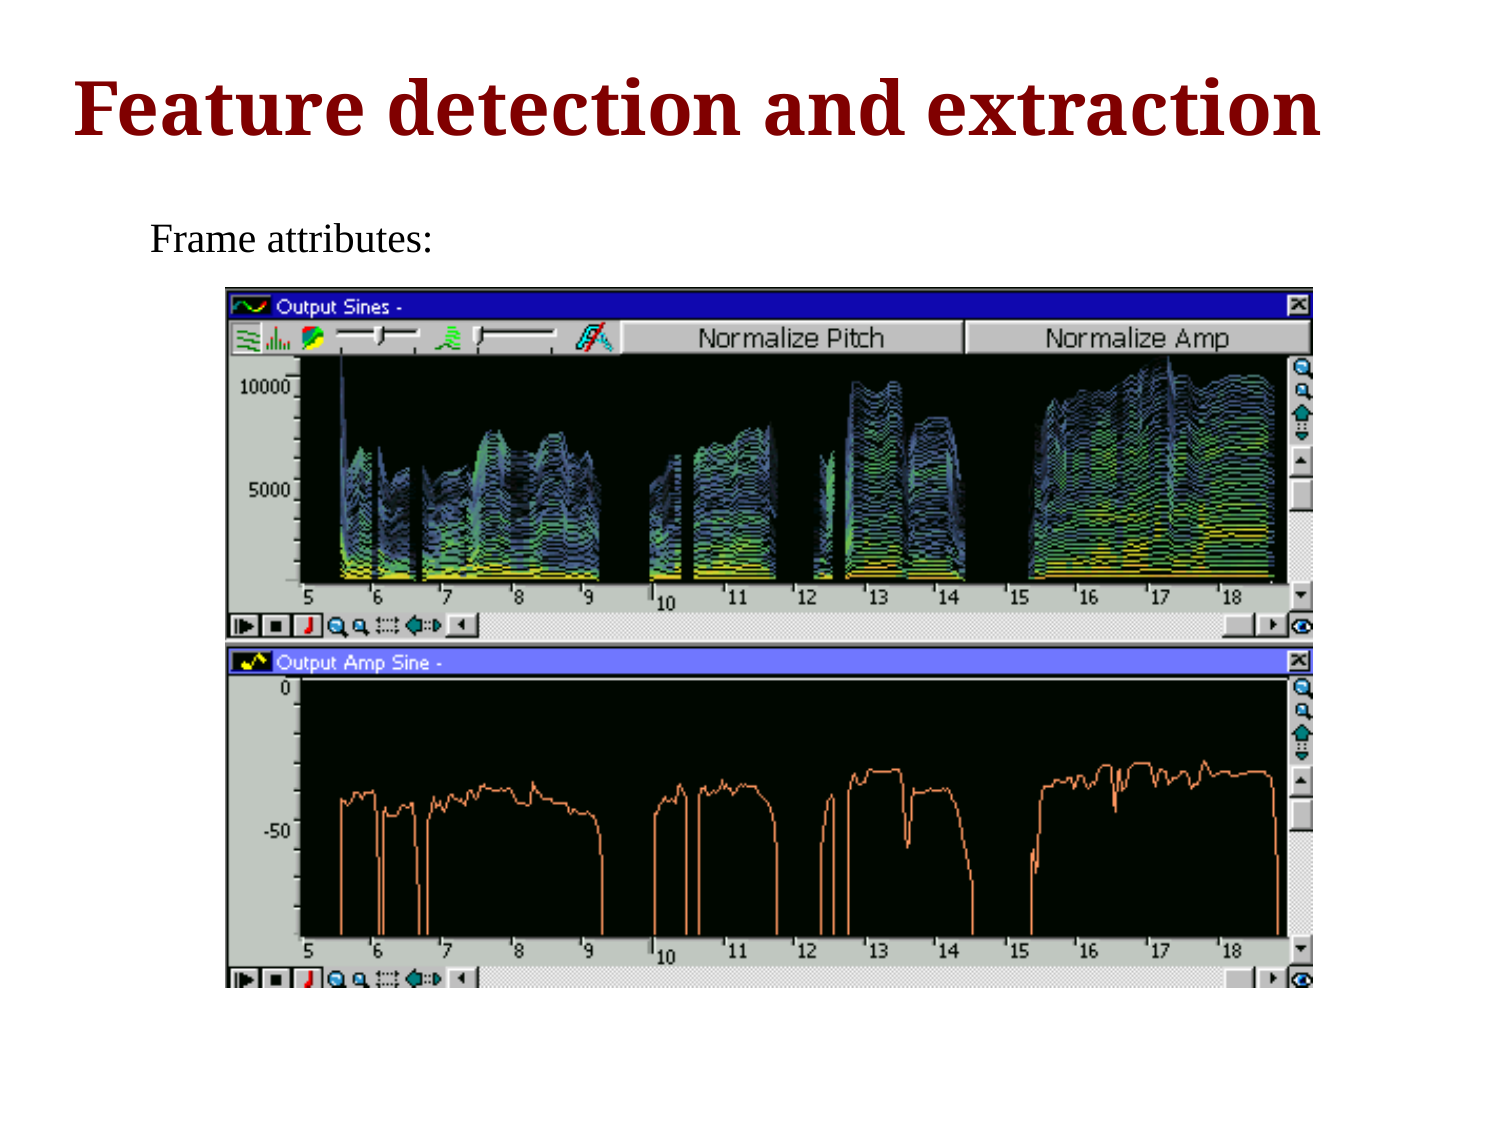

# Feature detection and extraction
Frame attributes: